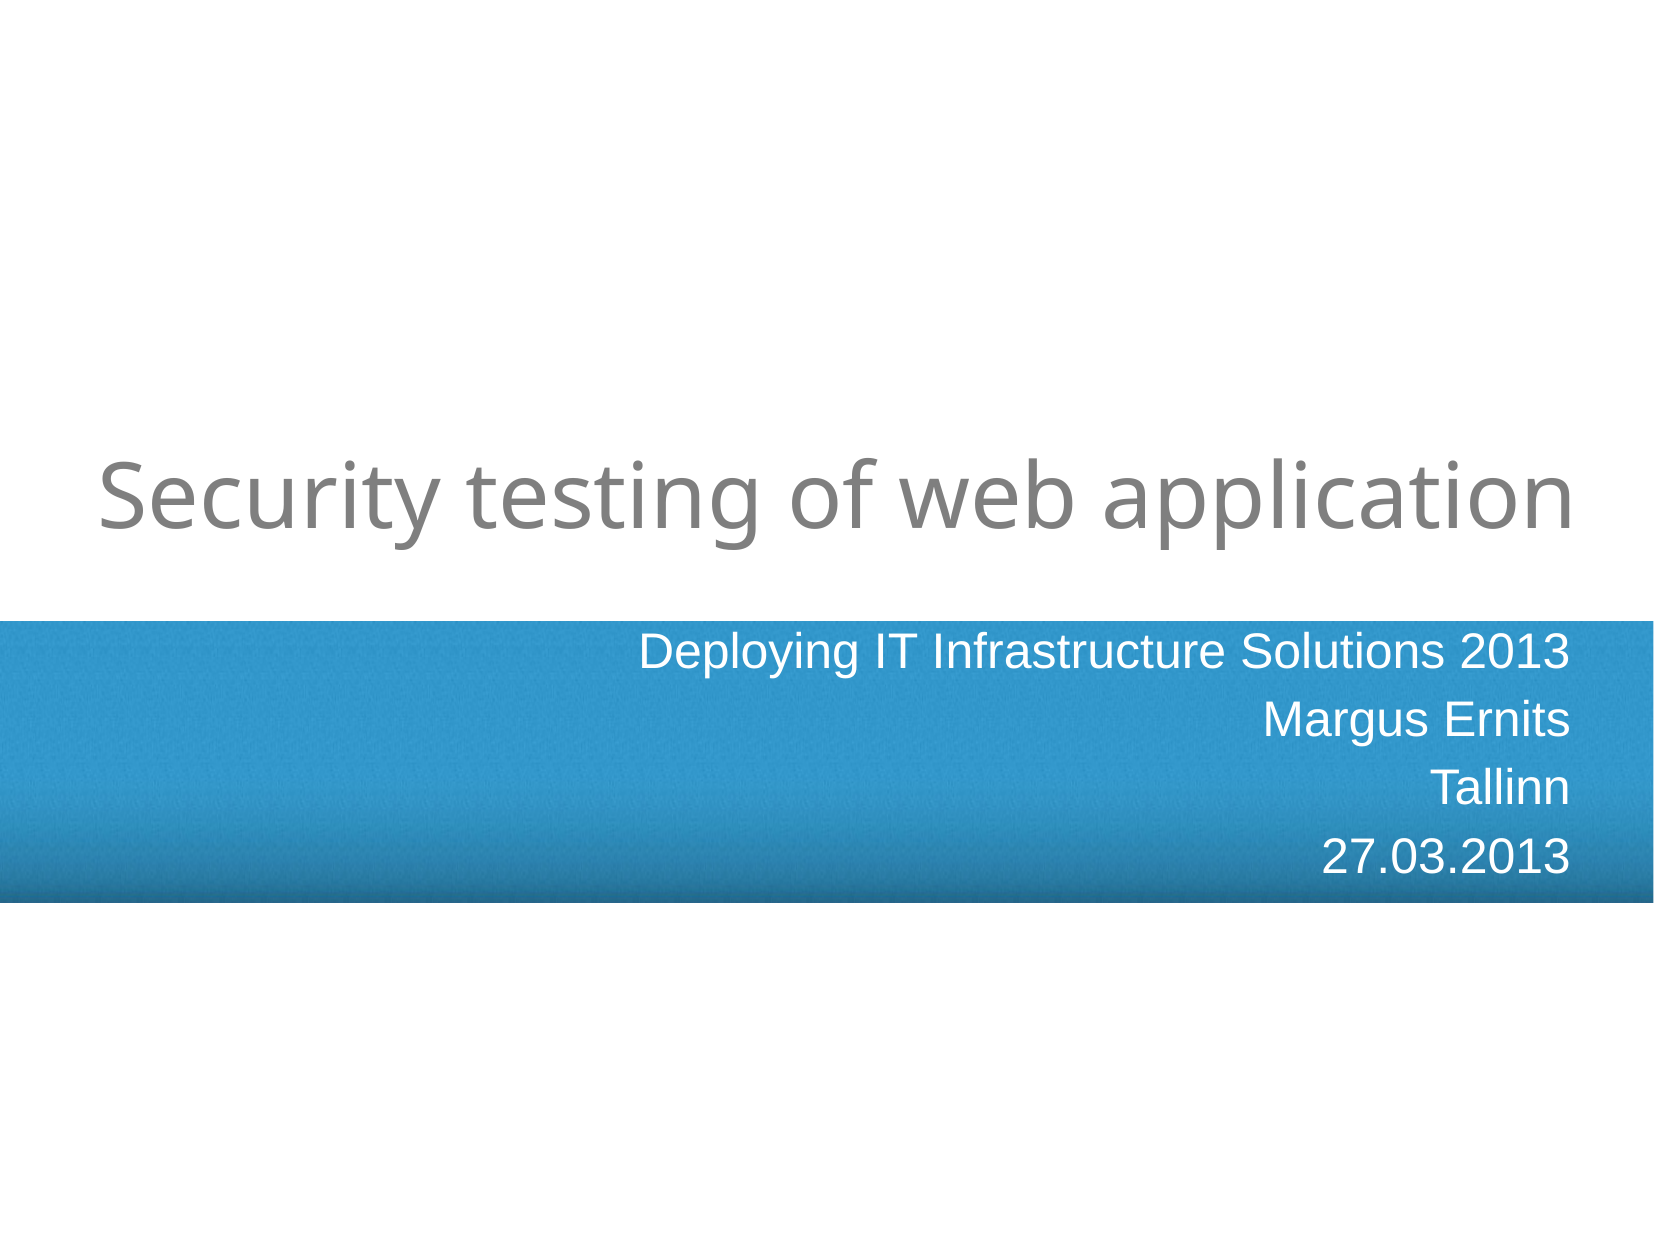

# Security testing of web application
Deploying IT Infrastructure Solutions 2013
Margus Ernits
Tallinn
27.03.2013